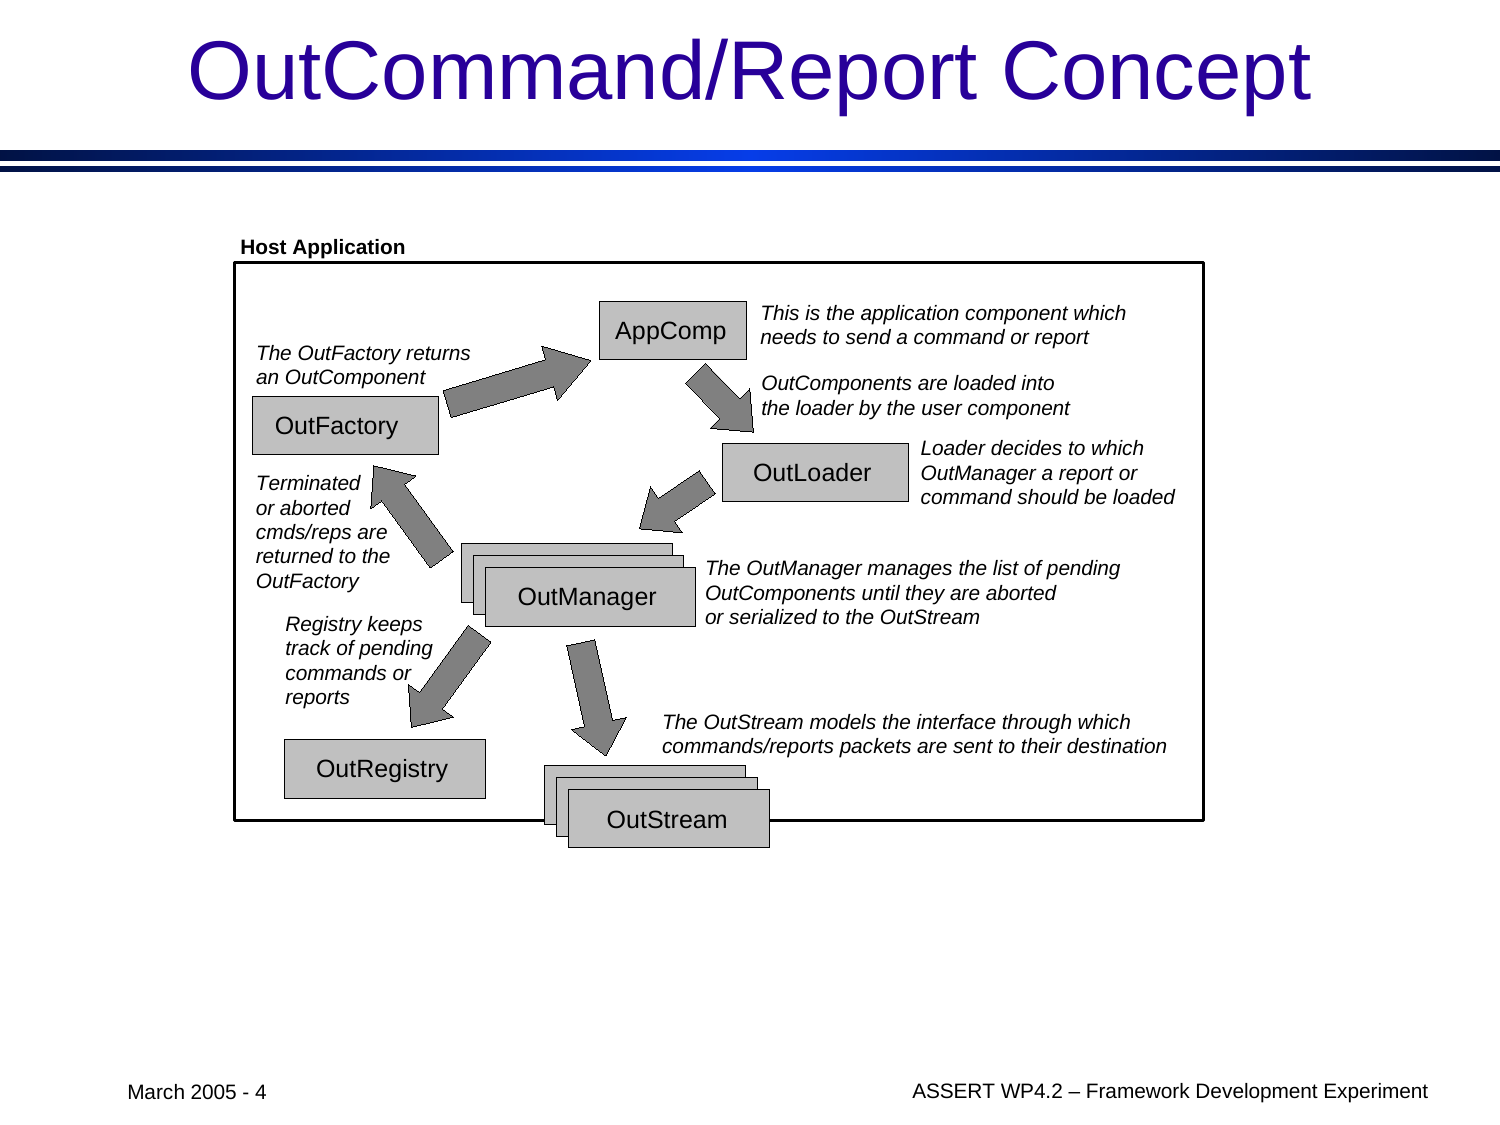

# OutCommand/Report Concept
Host Application
This is the application component which
needs to send a command or report
AppComp
The OutFactory returns
an OutComponent
OutComponents are loaded into
the loader by the user component
OutFactory
Loader decides to which
OutManager a report or
command should be loaded
OutLoader
Terminated
or aborted
cmds/reps are
returned to the
OutFactory
The OutManager manages the list of pending
OutComponents until they are aborted
or serialized to the OutStream
OutManager
Registry keeps
track of pending
commands or
reports
The OutStream models the interface through which
commands/reports packets are sent to their destination
OutRegistry
OutStream